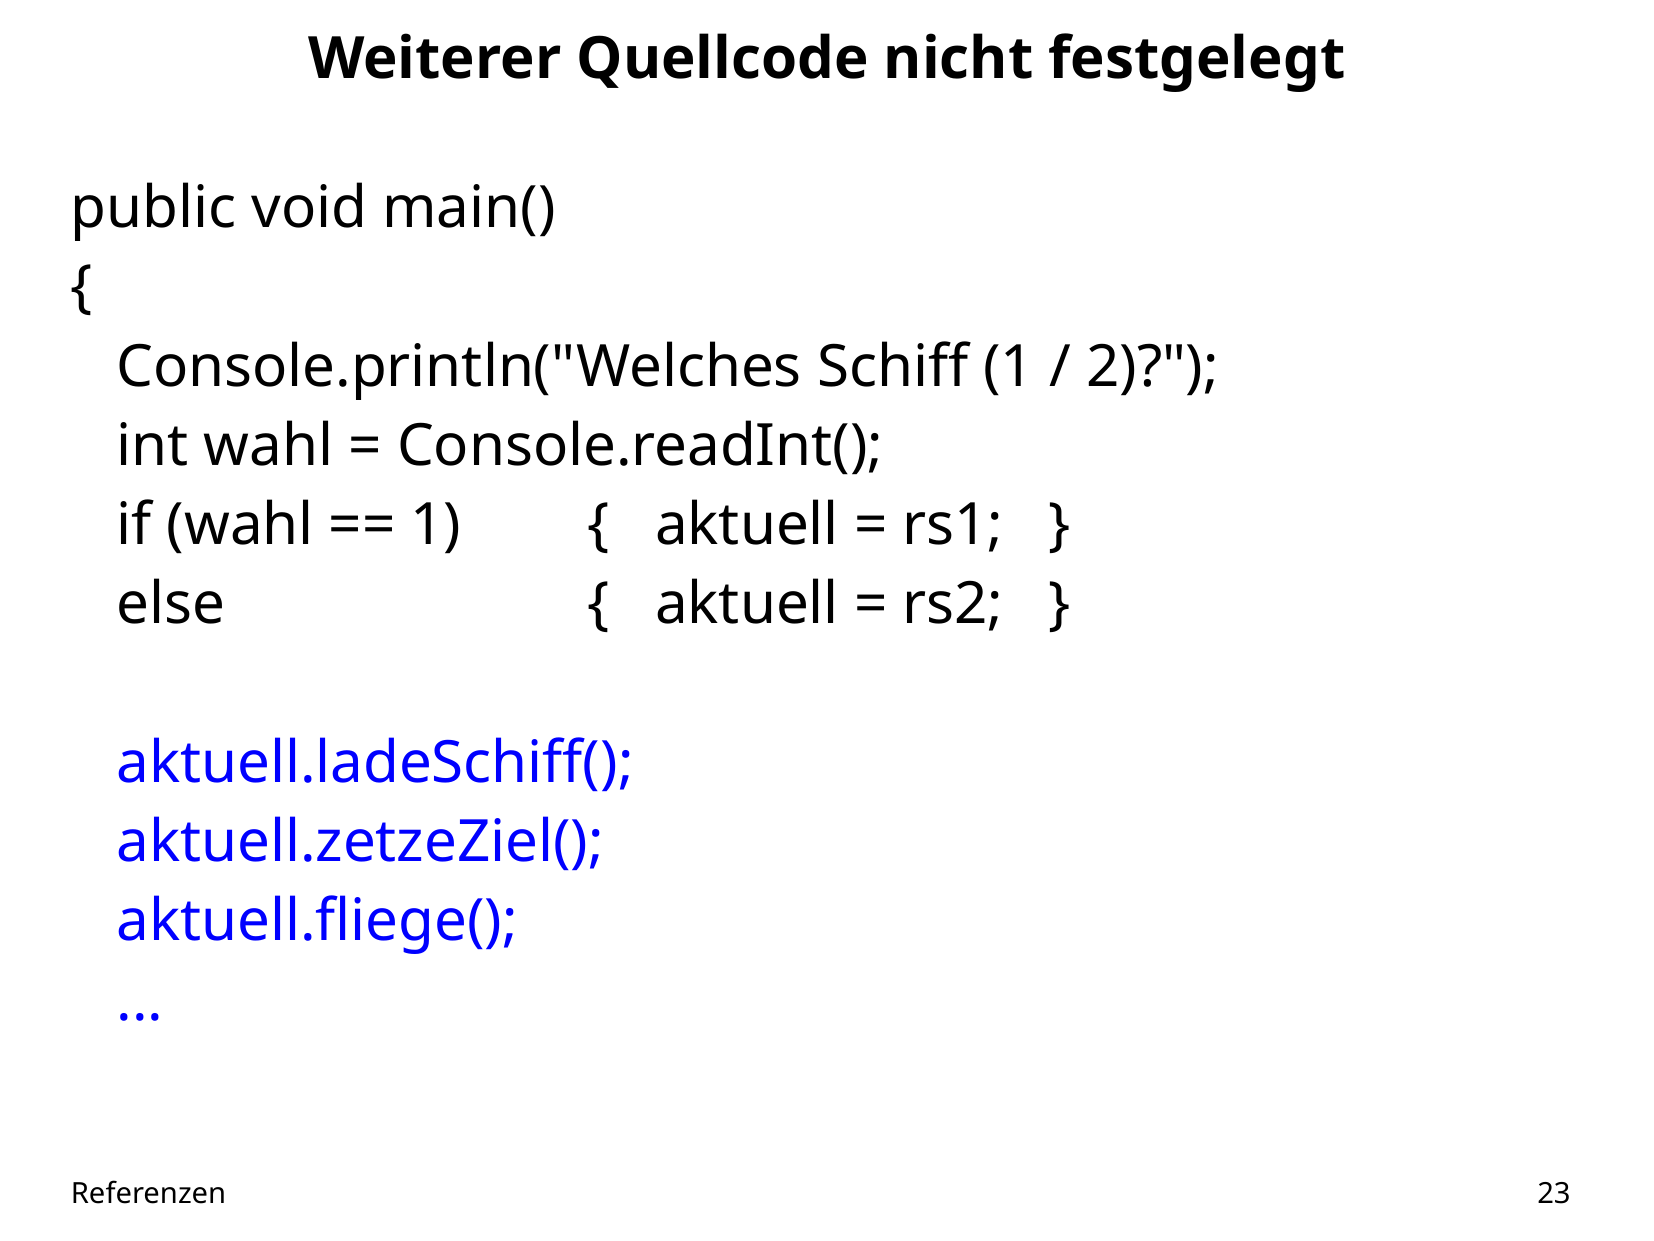

# Weiterer Quellcode nicht festgelegt
public void main()
{
 Console.println("Welches Schiff (1 / 2)?");
 int wahl = Console.readInt();
 if (wahl == 1)		{ aktuell = rs1; }
 else		 	{ aktuell = rs2; }
 aktuell.ladeSchiff();
 aktuell.zetzeZiel();
 aktuell.fliege();
 ...
Referenzen
23